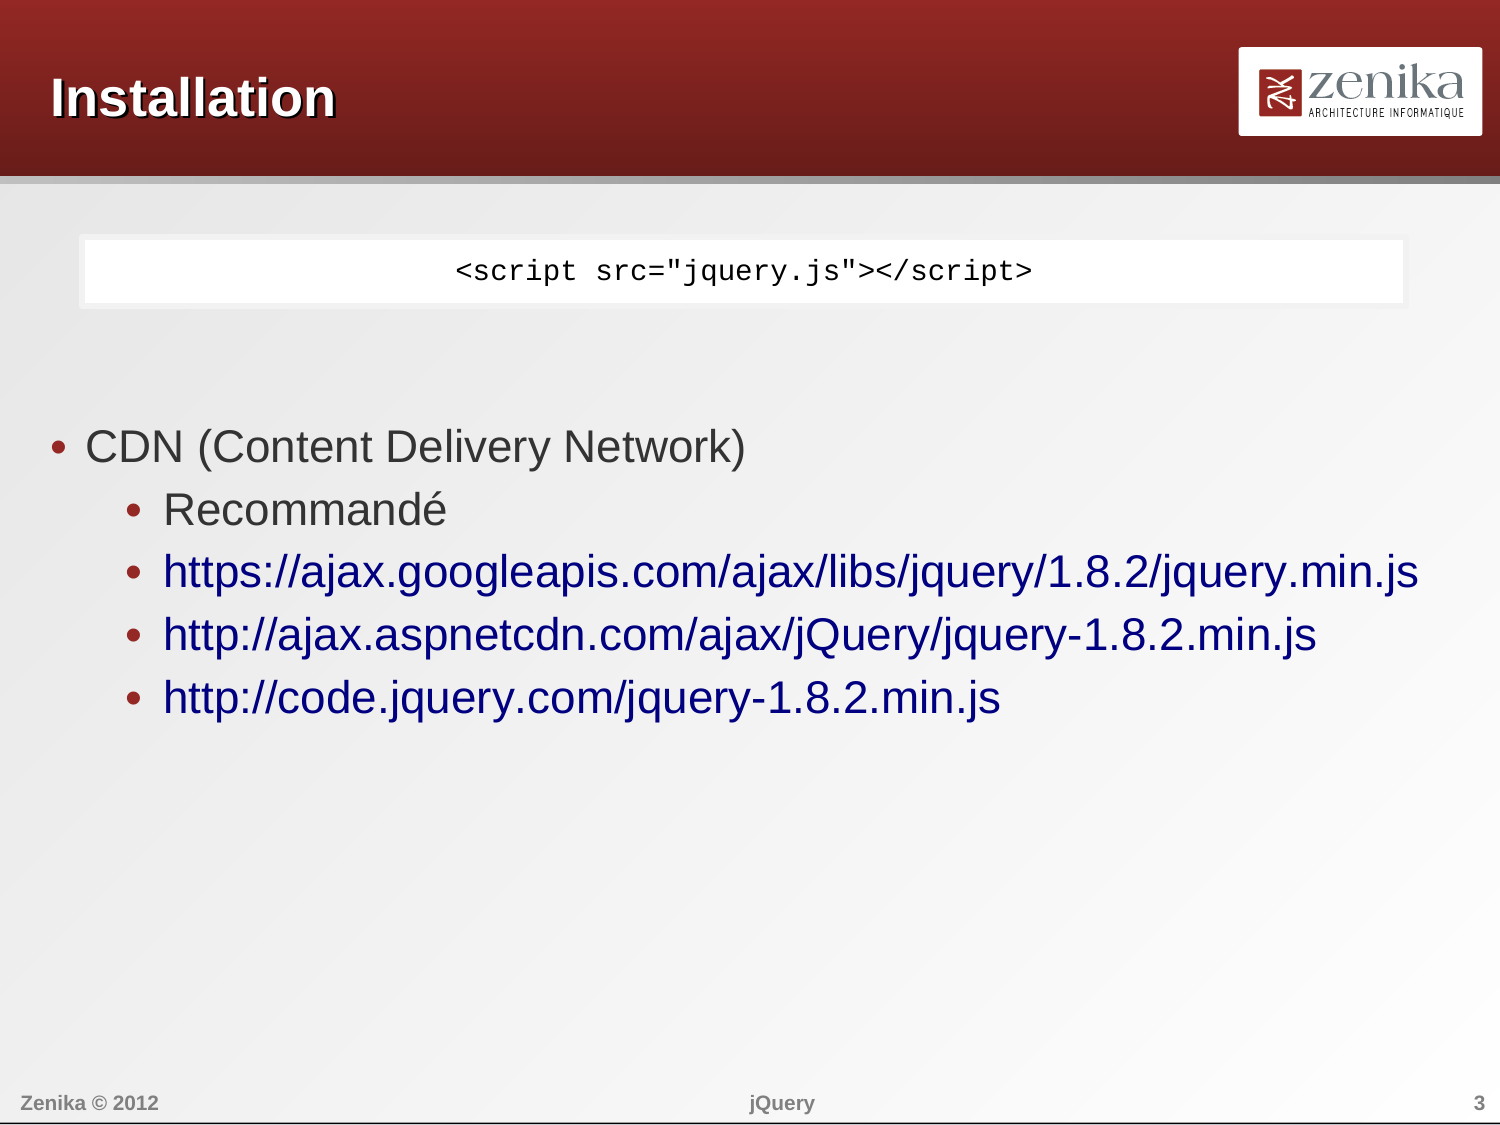

# Installation
<script src="jquery.js"></script>
CDN (Content Delivery Network)
Recommandé
https://ajax.googleapis.com/ajax/libs/jquery/1.8.2/jquery.min.js
http://ajax.aspnetcdn.com/ajax/jQuery/jquery-1.8.2.min.js
http://code.jquery.com/jquery-1.8.2.min.js